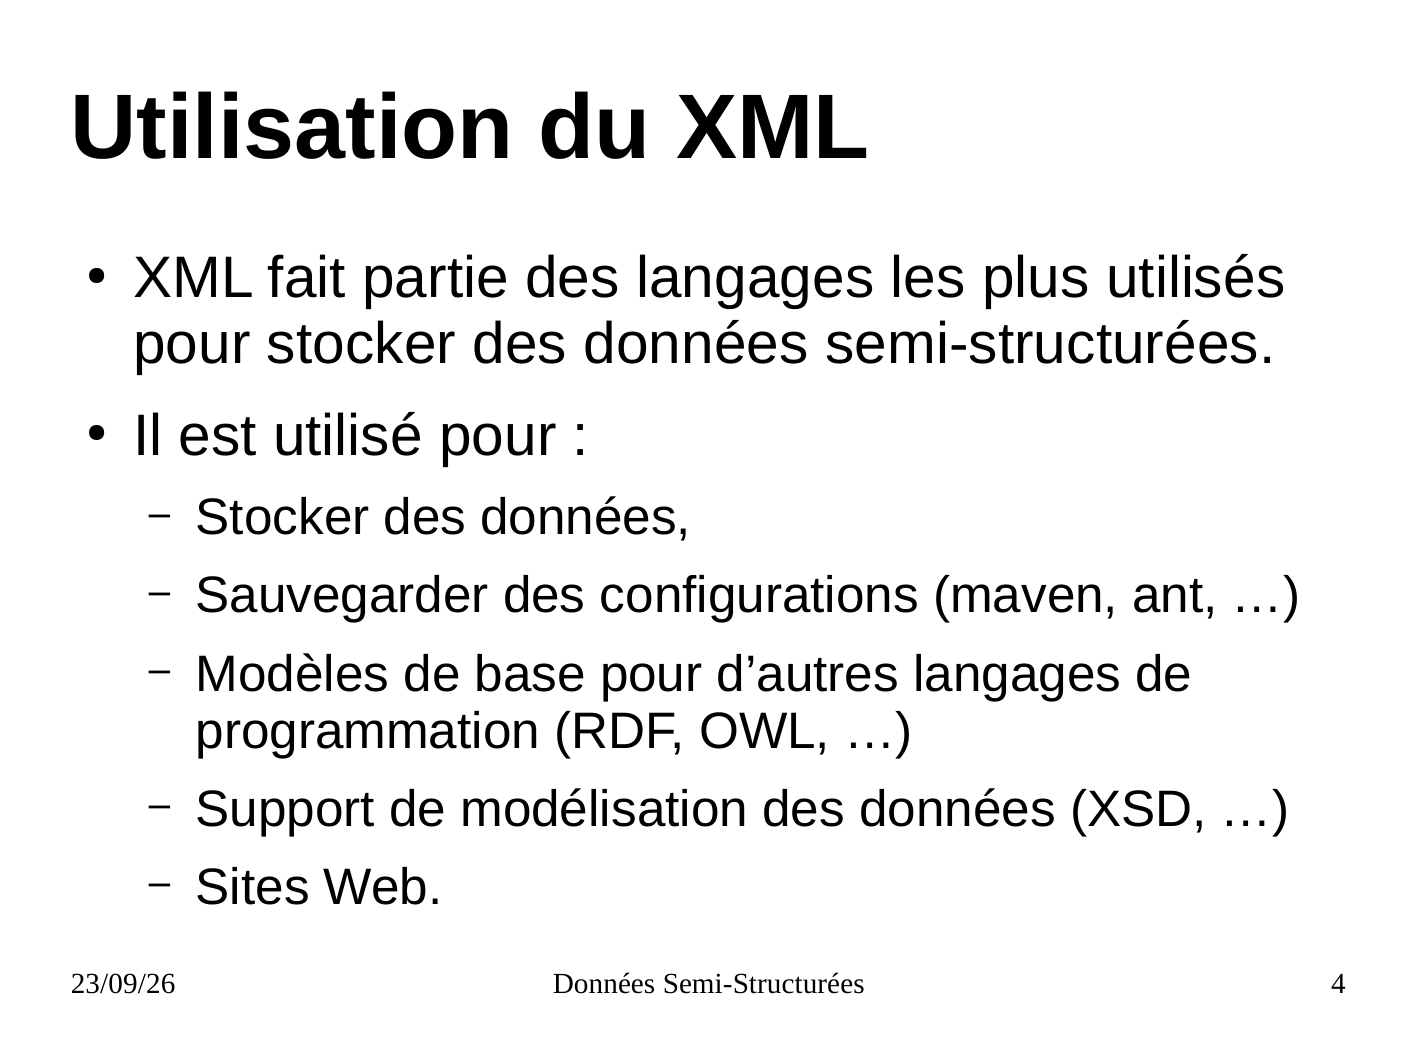

# Utilisation du XML
XML fait partie des langages les plus utilisés pour stocker des données semi-structurées.
Il est utilisé pour :
Stocker des données,
Sauvegarder des configurations (maven, ant, …)
Modèles de base pour d’autres langages de programmation (RDF, OWL, …)
Support de modélisation des données (XSD, …)
Sites Web.
Données Semi-Structurées
4